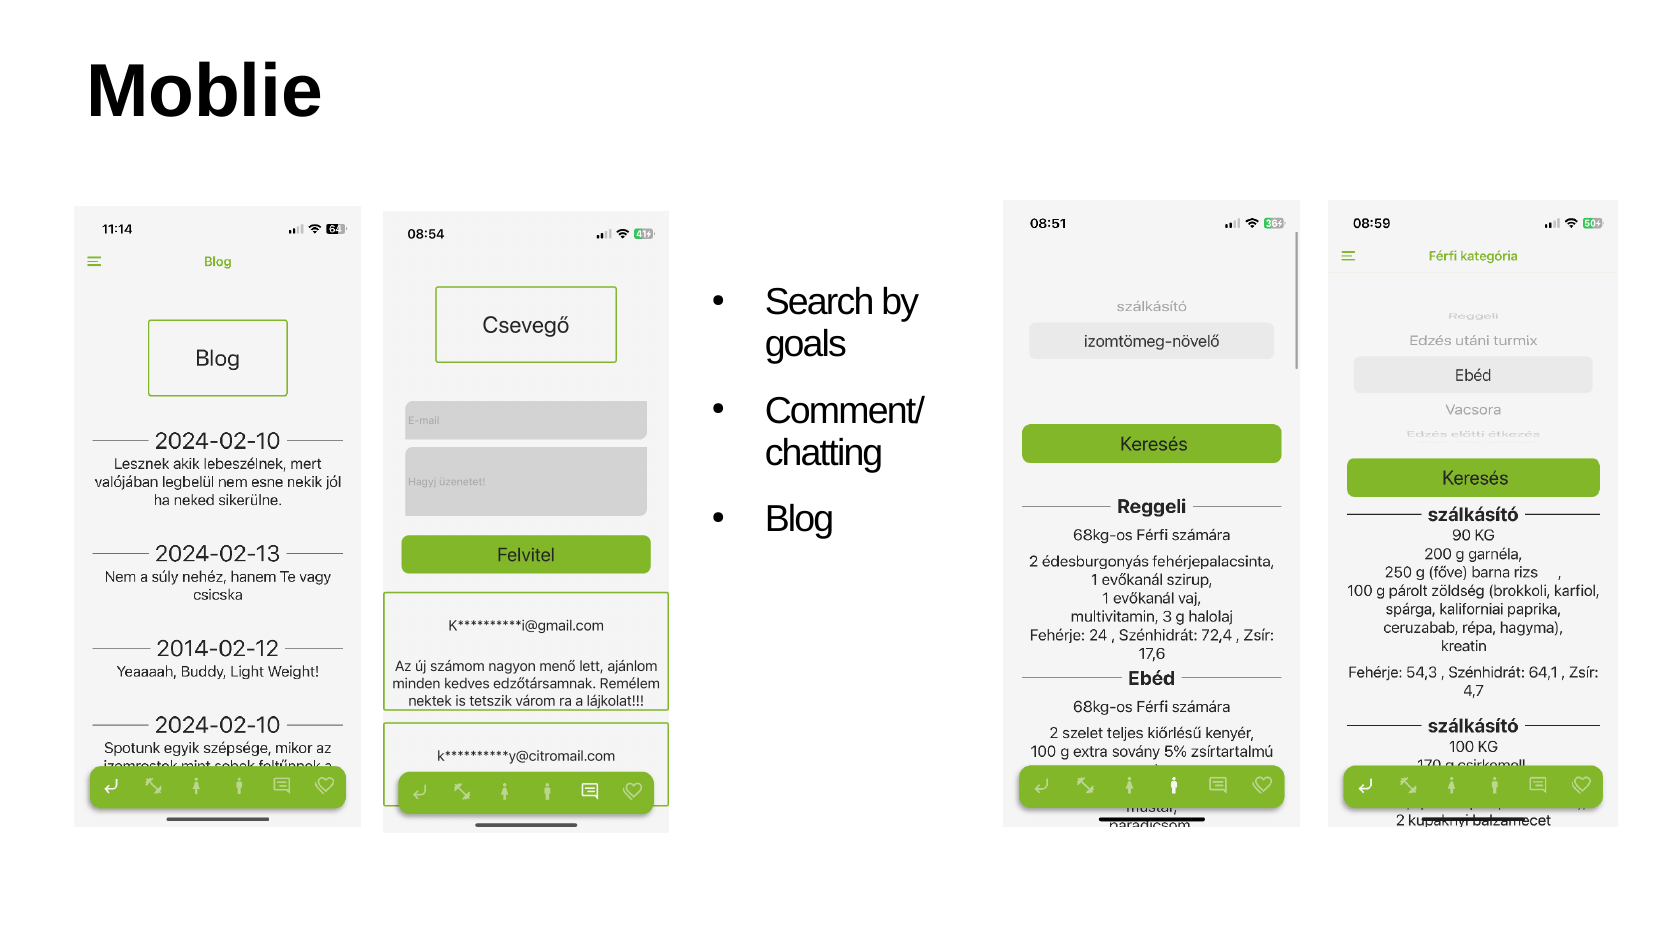

# Moblie
Search by goals
Comment/chatting
Blog
6